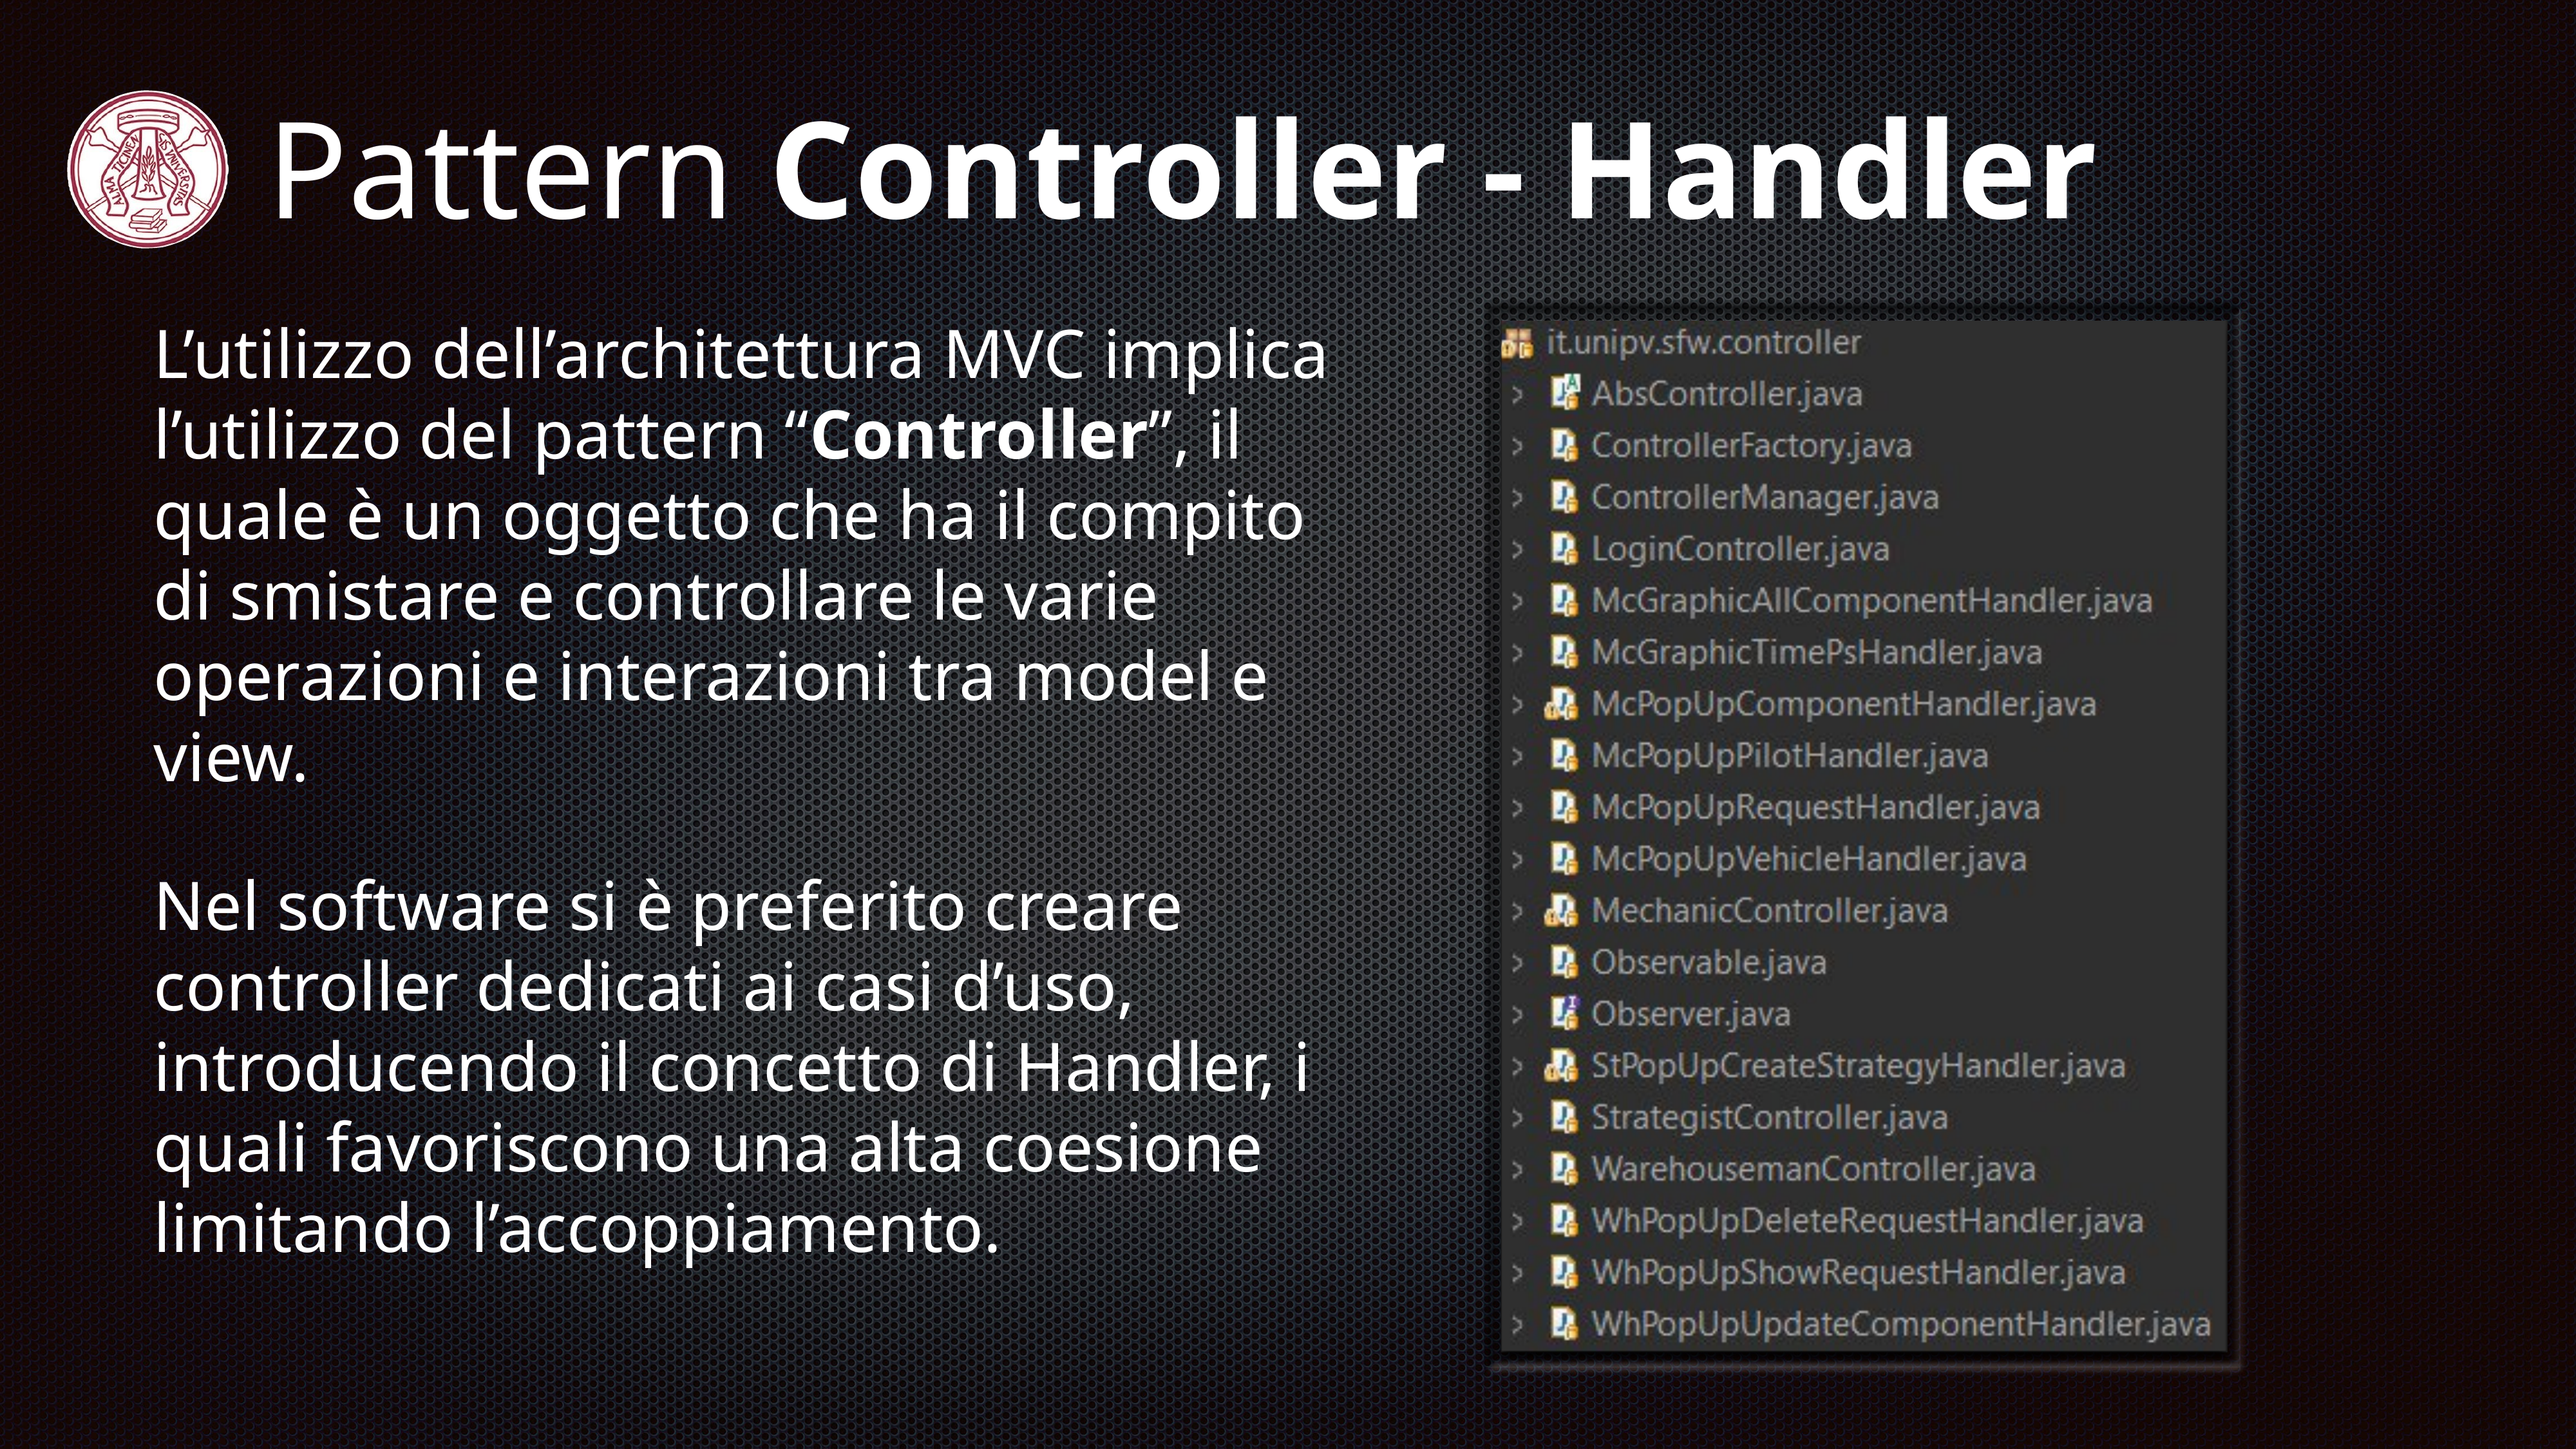

# Pattern Controller - Handler
L’utilizzo dell’architettura MVC implica l’utilizzo del pattern “Controller”, il quale è un oggetto che ha il compito di smistare e controllare le varie operazioni e interazioni tra model e view.
Nel software si è preferito creare controller dedicati ai casi d’uso, introducendo il concetto di Handler, i quali favoriscono una alta coesione limitando l’accoppiamento.